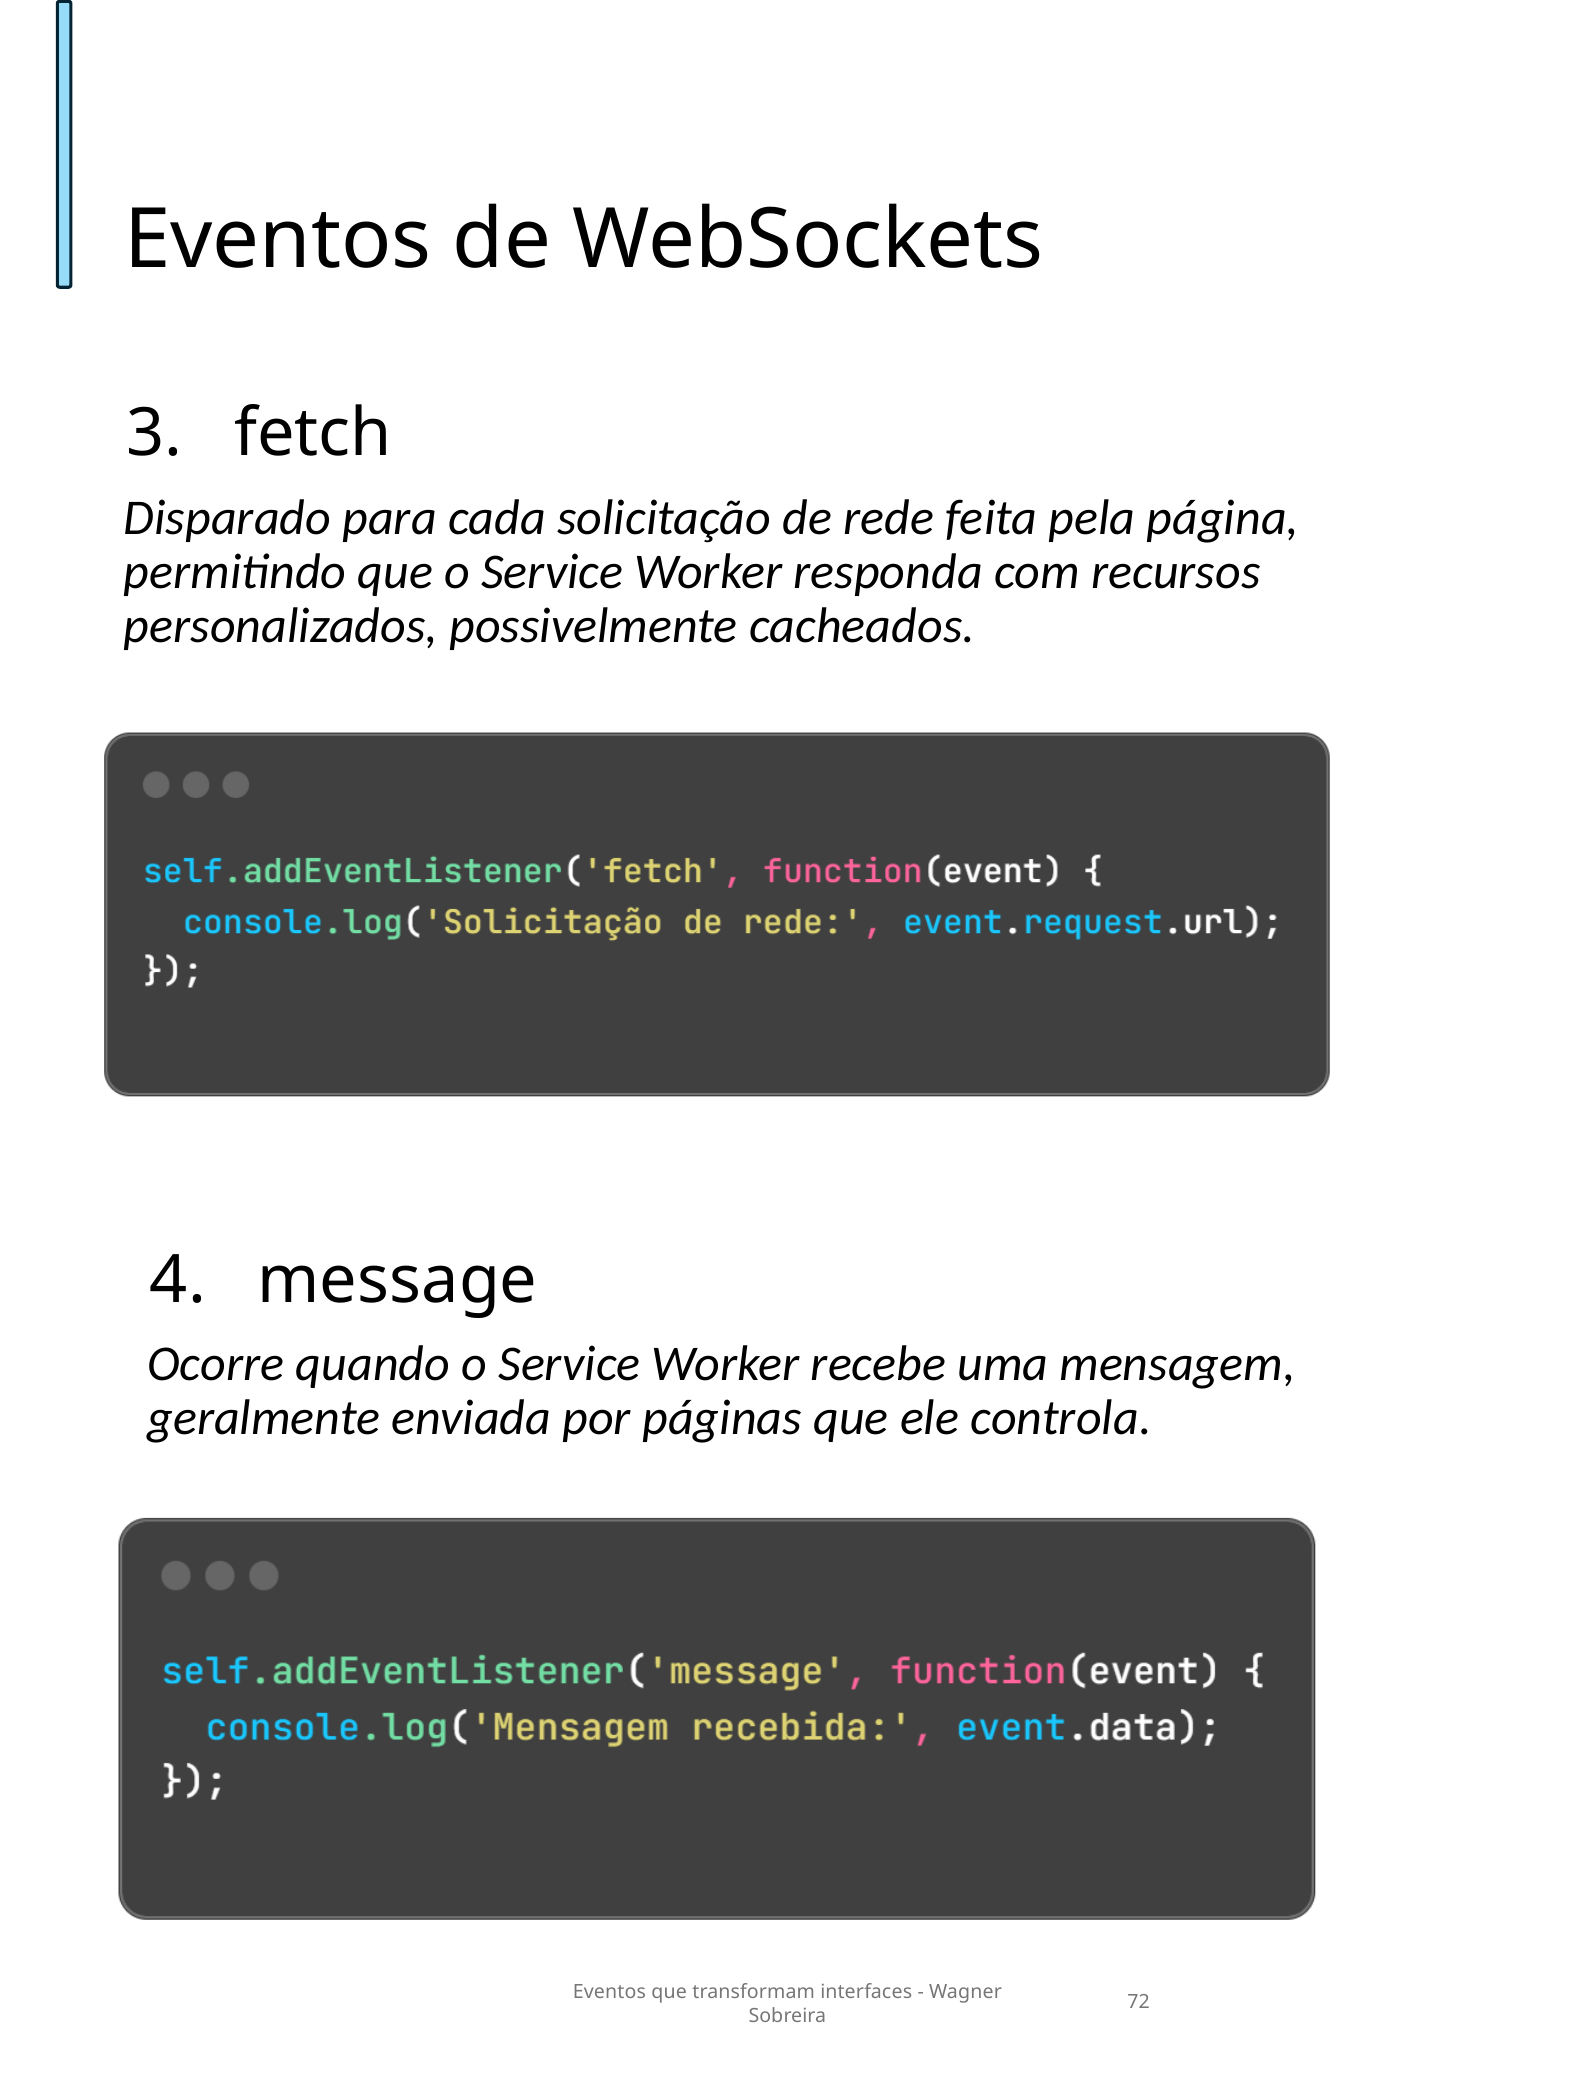

Eventos de WebSockets
3.   fetch
Disparado para cada solicitação de rede feita pela página, permitindo que o Service Worker responda com recursos personalizados, possivelmente cacheados.
4.   message
Ocorre quando o Service Worker recebe uma mensagem, geralmente enviada por páginas que ele controla.
Eventos que transformam interfaces - Wagner Sobreira